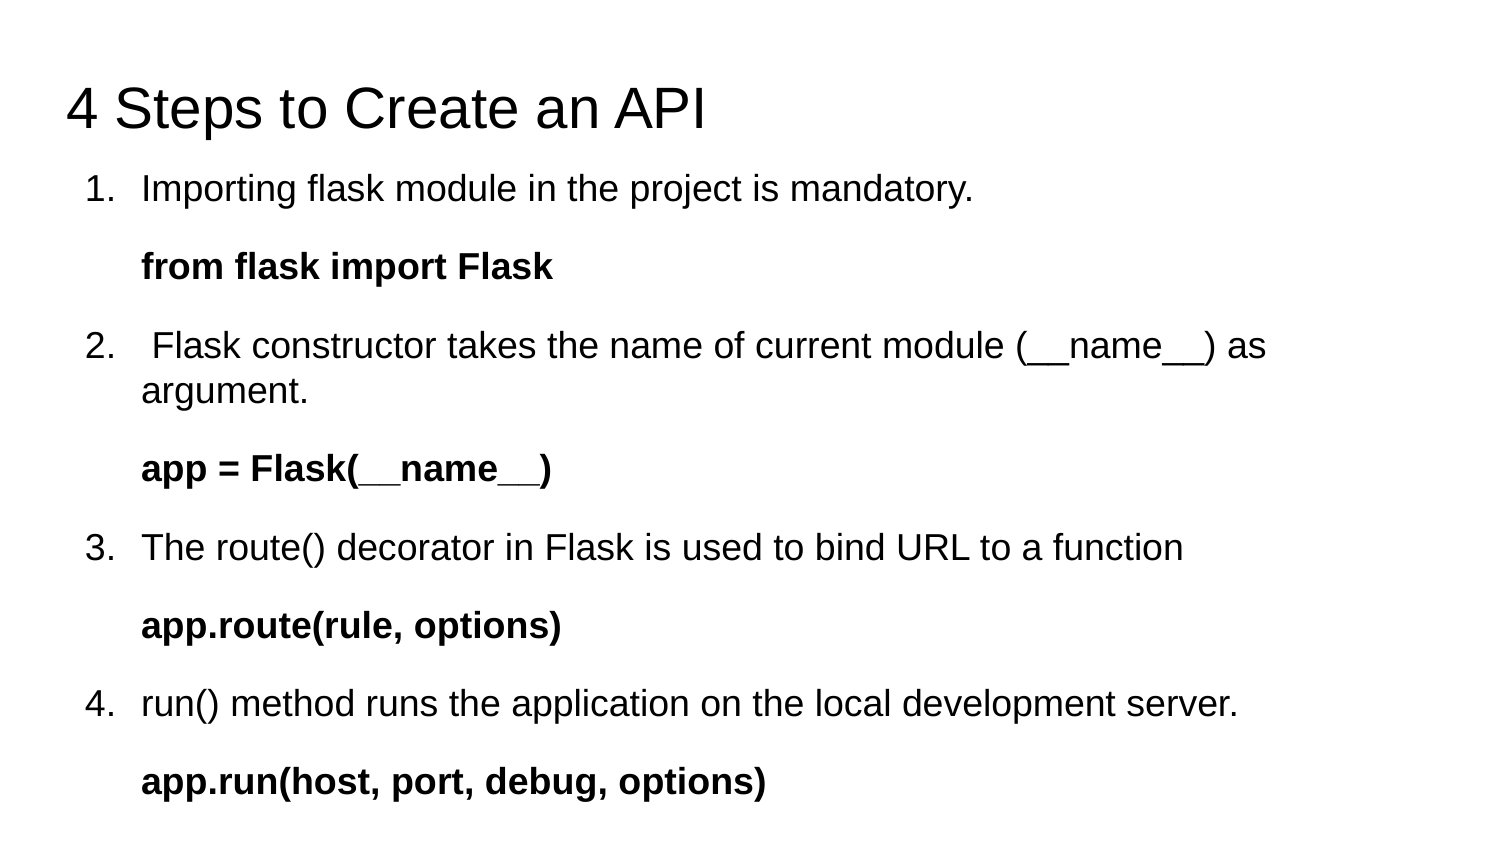

# 4 Steps to Create an API
Importing flask module in the project is mandatory.
from flask import Flask
 Flask constructor takes the name of current module (__name__) as argument.
app = Flask(__name__)
The route() decorator in Flask is used to bind URL to a function
app.route(rule, options)
run() method runs the application on the local development server.
app.run(host, port, debug, options)